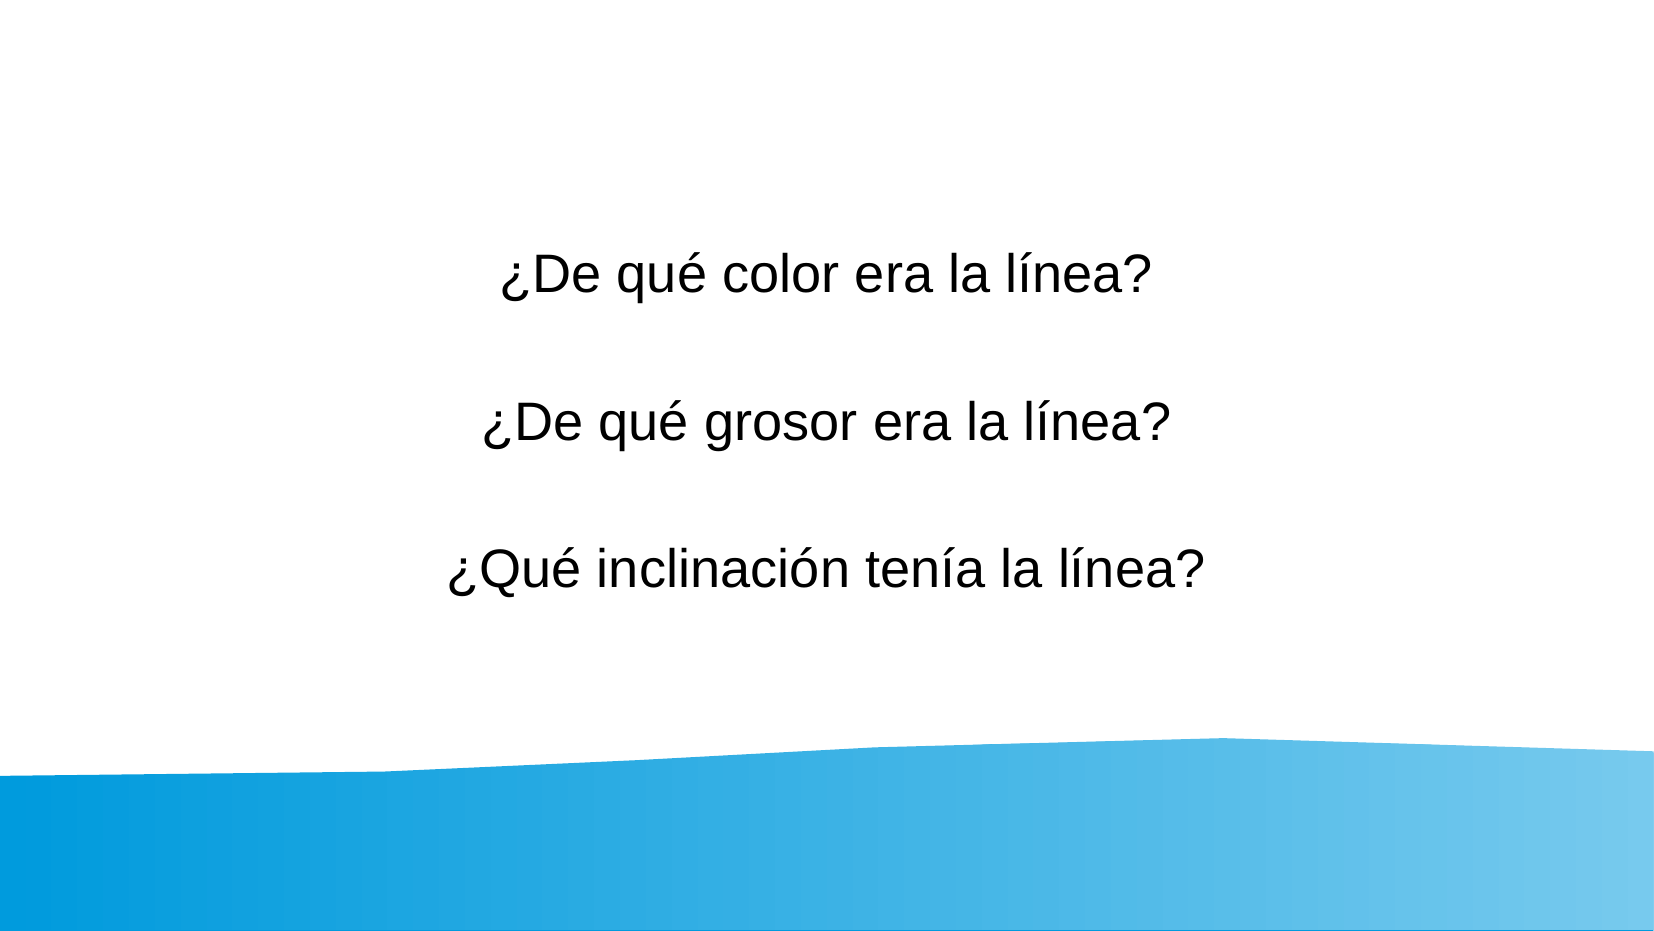

¿De qué color era la línea?
¿De qué grosor era la línea?
¿Qué inclinación tenía la línea?